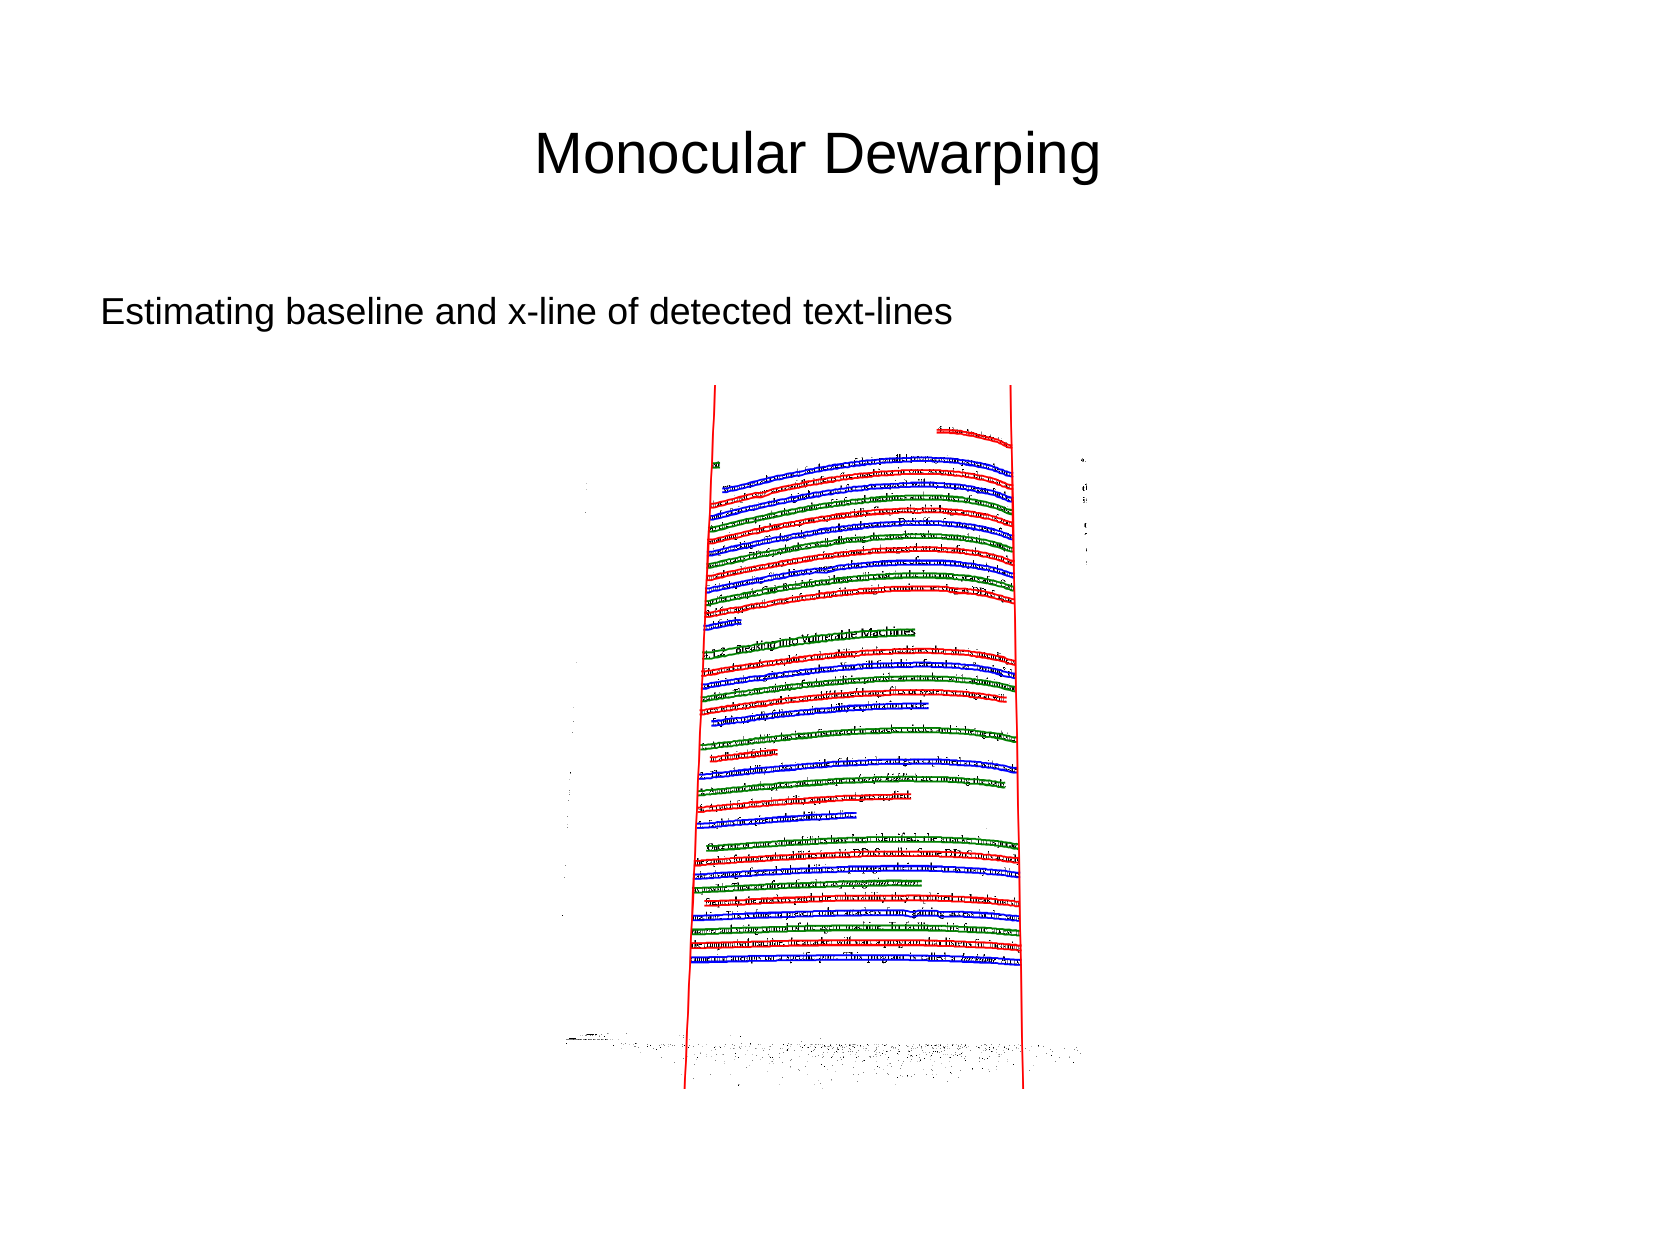

# Monocular Dewarping
Estimating baseline and x-line of detected text-lines